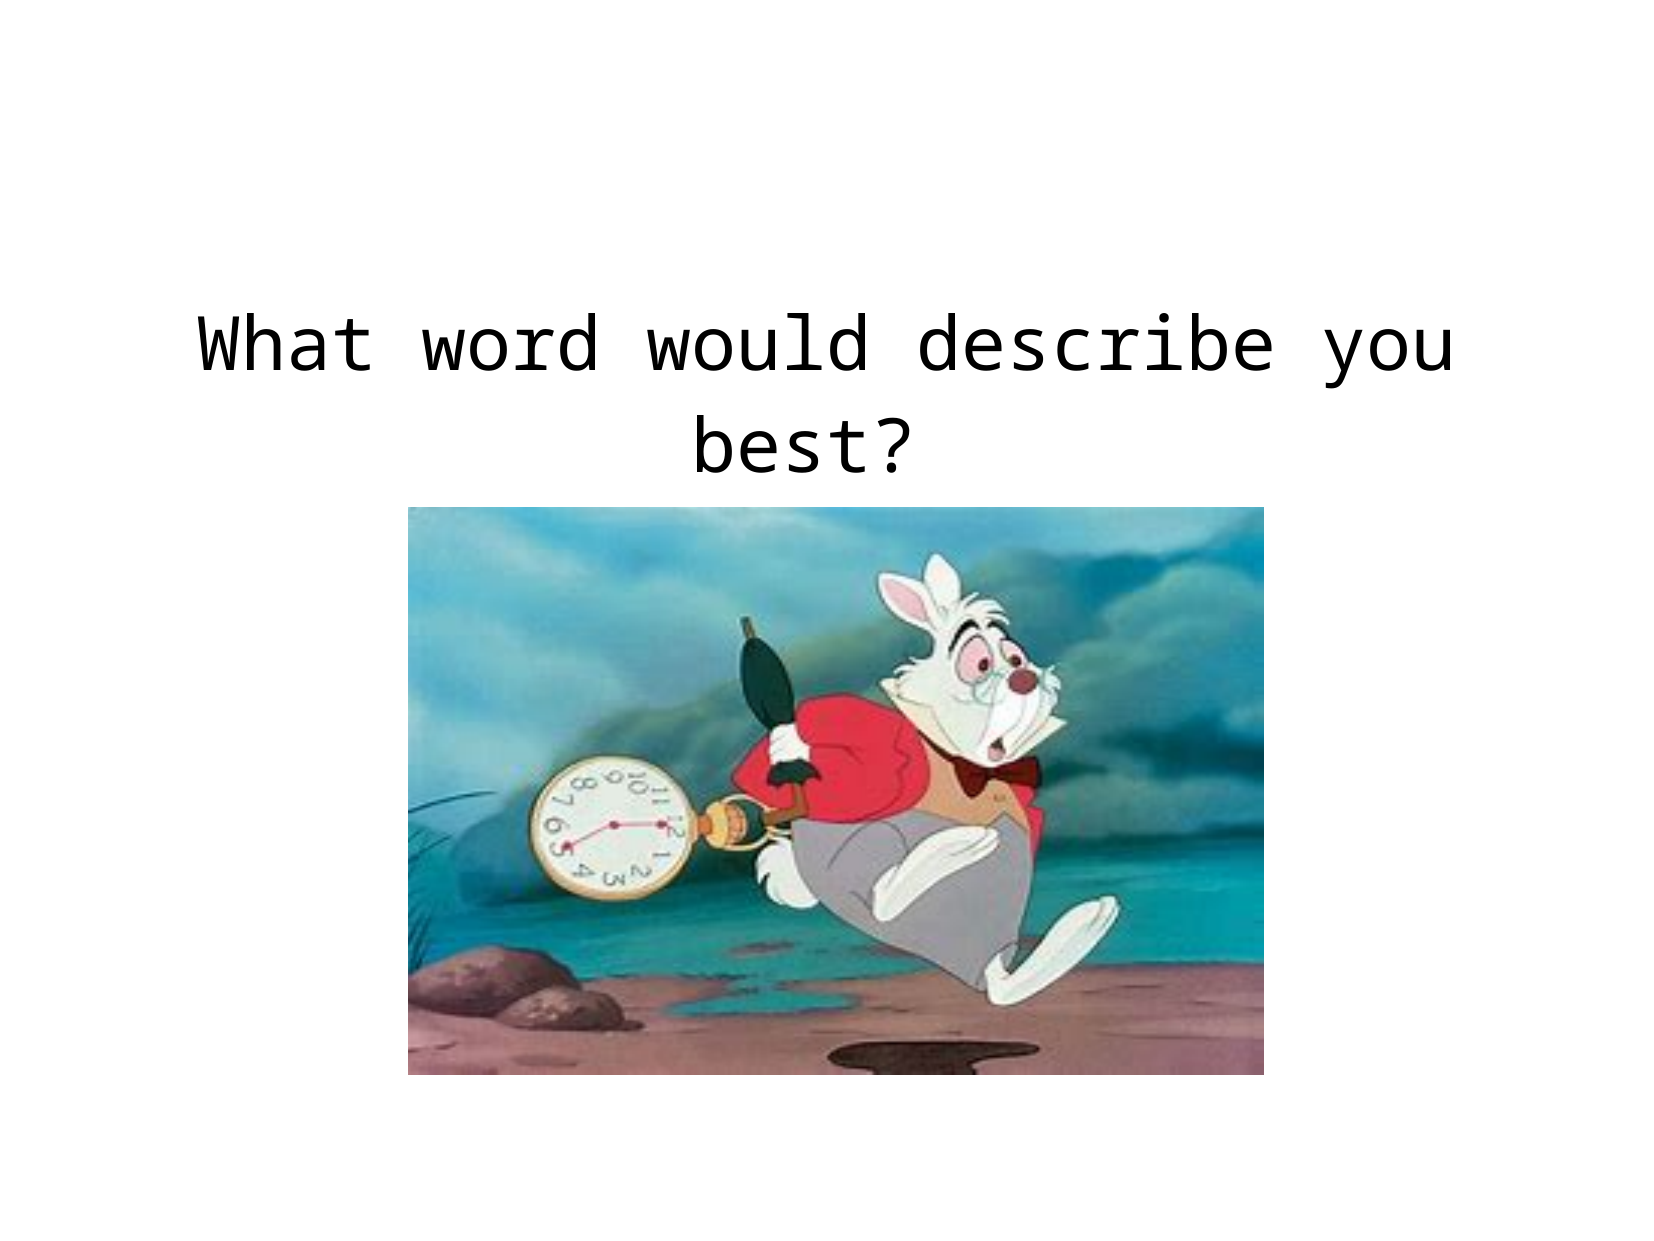

#
What word would describe you best?